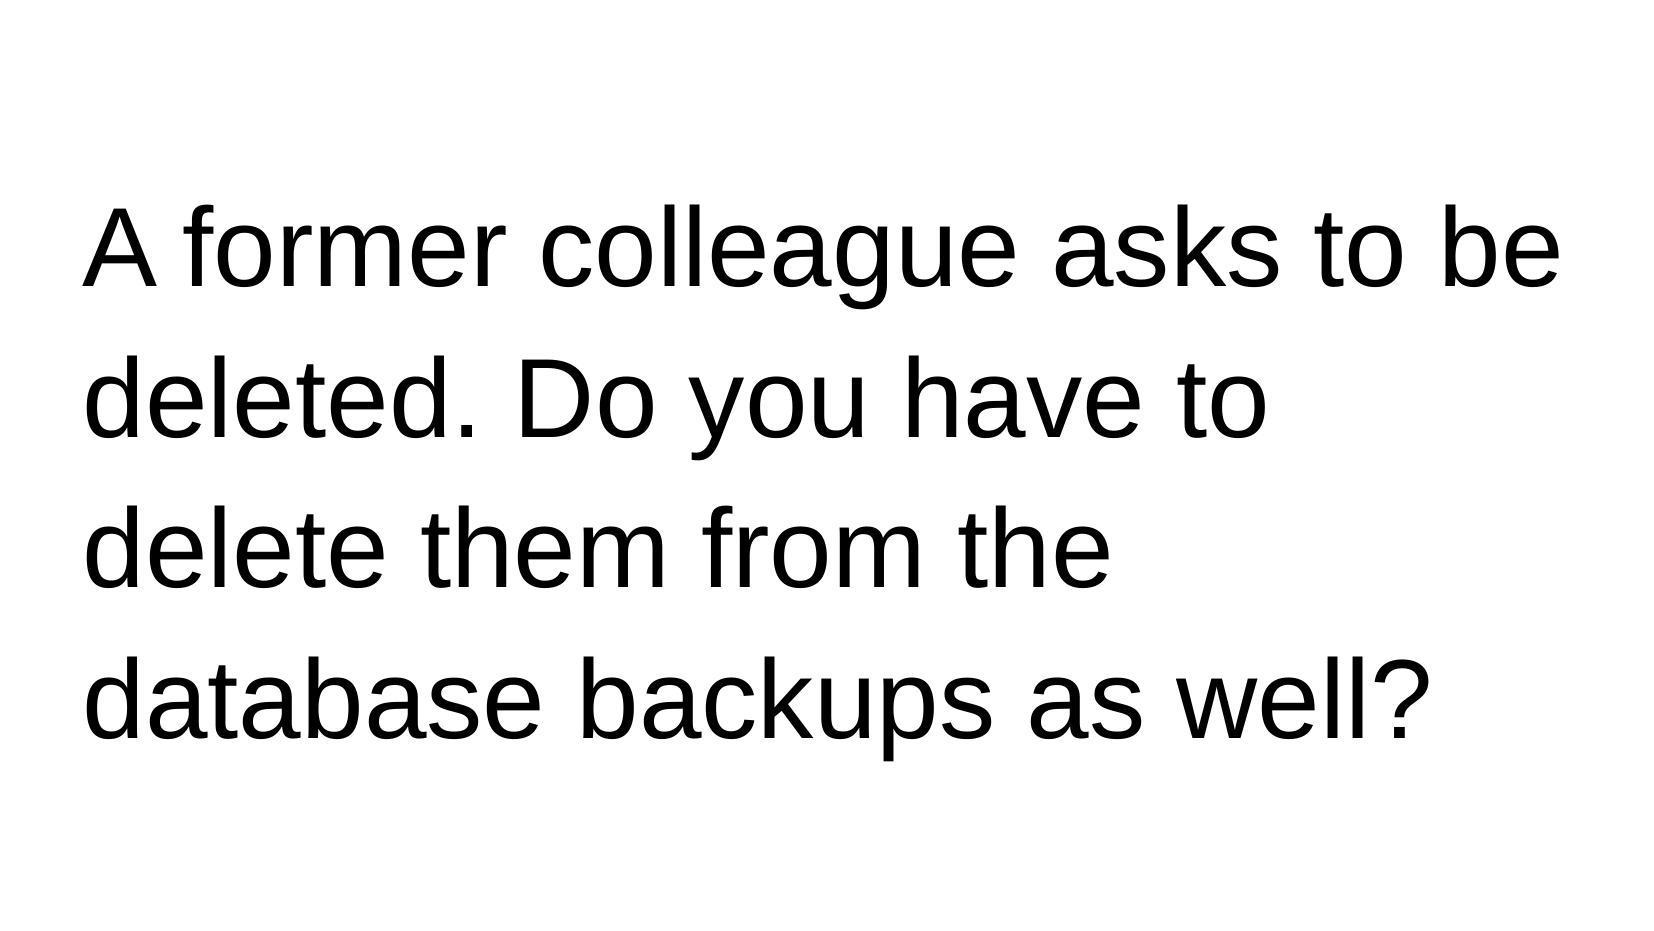

# A former colleague asks to be deleted. Do you have to delete them from the database backups as well?